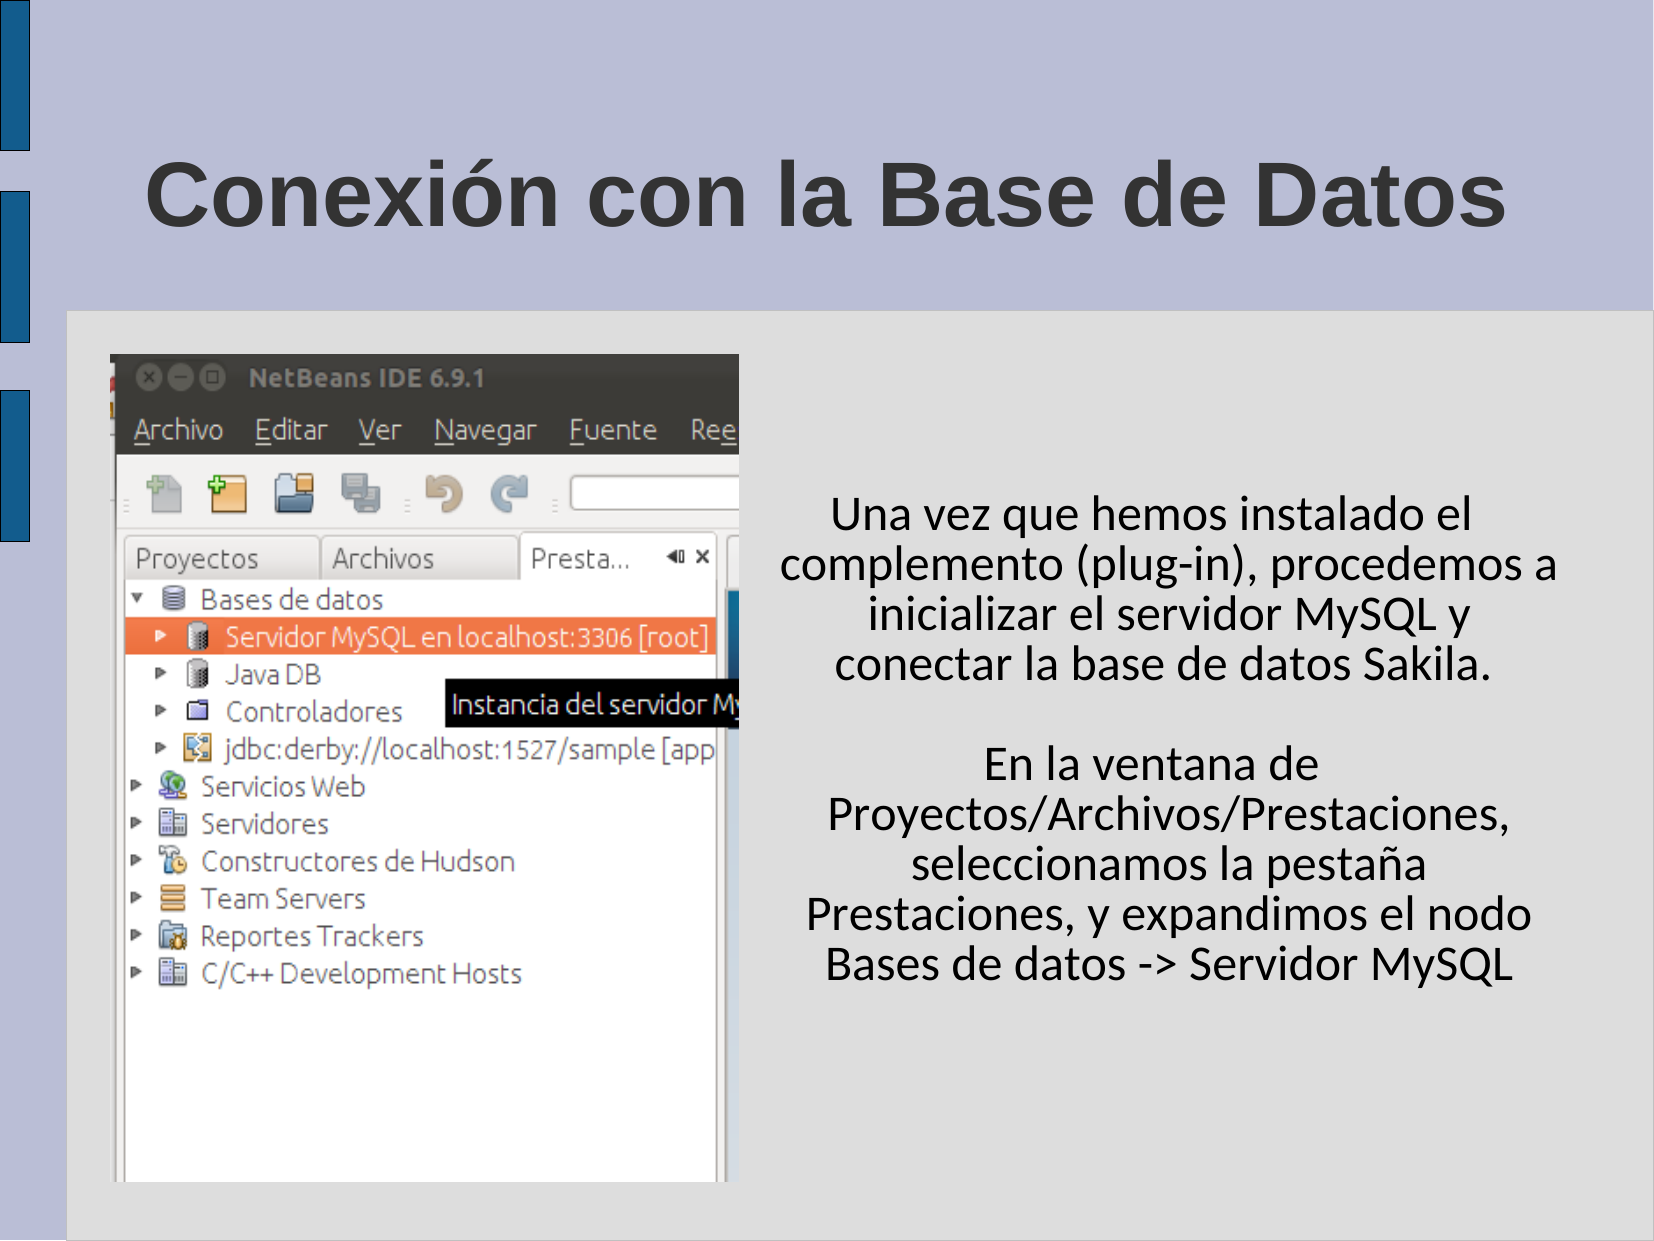

# Conexión con la Base de Datos
Una vez que hemos instalado el complemento (plug-in), procedemos a inicializar el servidor MySQL y conectar la base de datos Sakila.
En la ventana de Proyectos/Archivos/Prestaciones, seleccionamos la pestaña Prestaciones, y expandimos el nodo Bases de datos -> Servidor MySQL